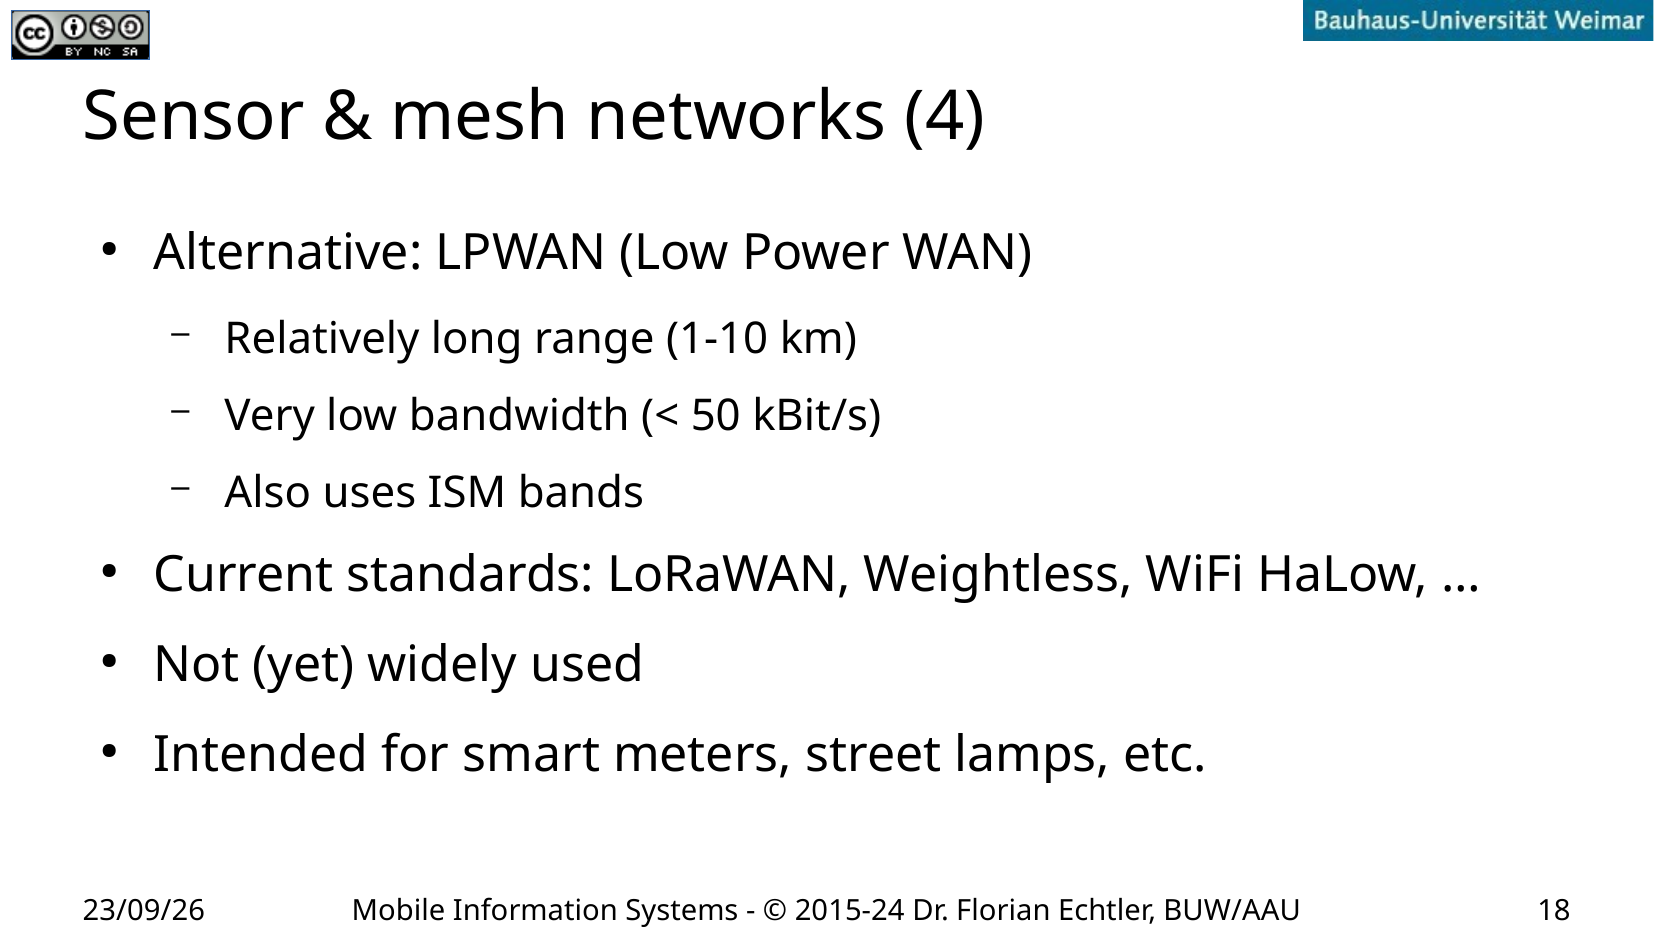

# Sensor & mesh networks (4)
Alternative: LPWAN (Low Power WAN)
Relatively long range (1-10 km)
Very low bandwidth (< 50 kBit/s)
Also uses ISM bands
Current standards: LoRaWAN, Weightless, WiFi HaLow, …
Not (yet) widely used
Intended for smart meters, street lamps, etc.
Mobile Information Systems - © 2015-24 Dr. Florian Echtler, BUW/AAU
18